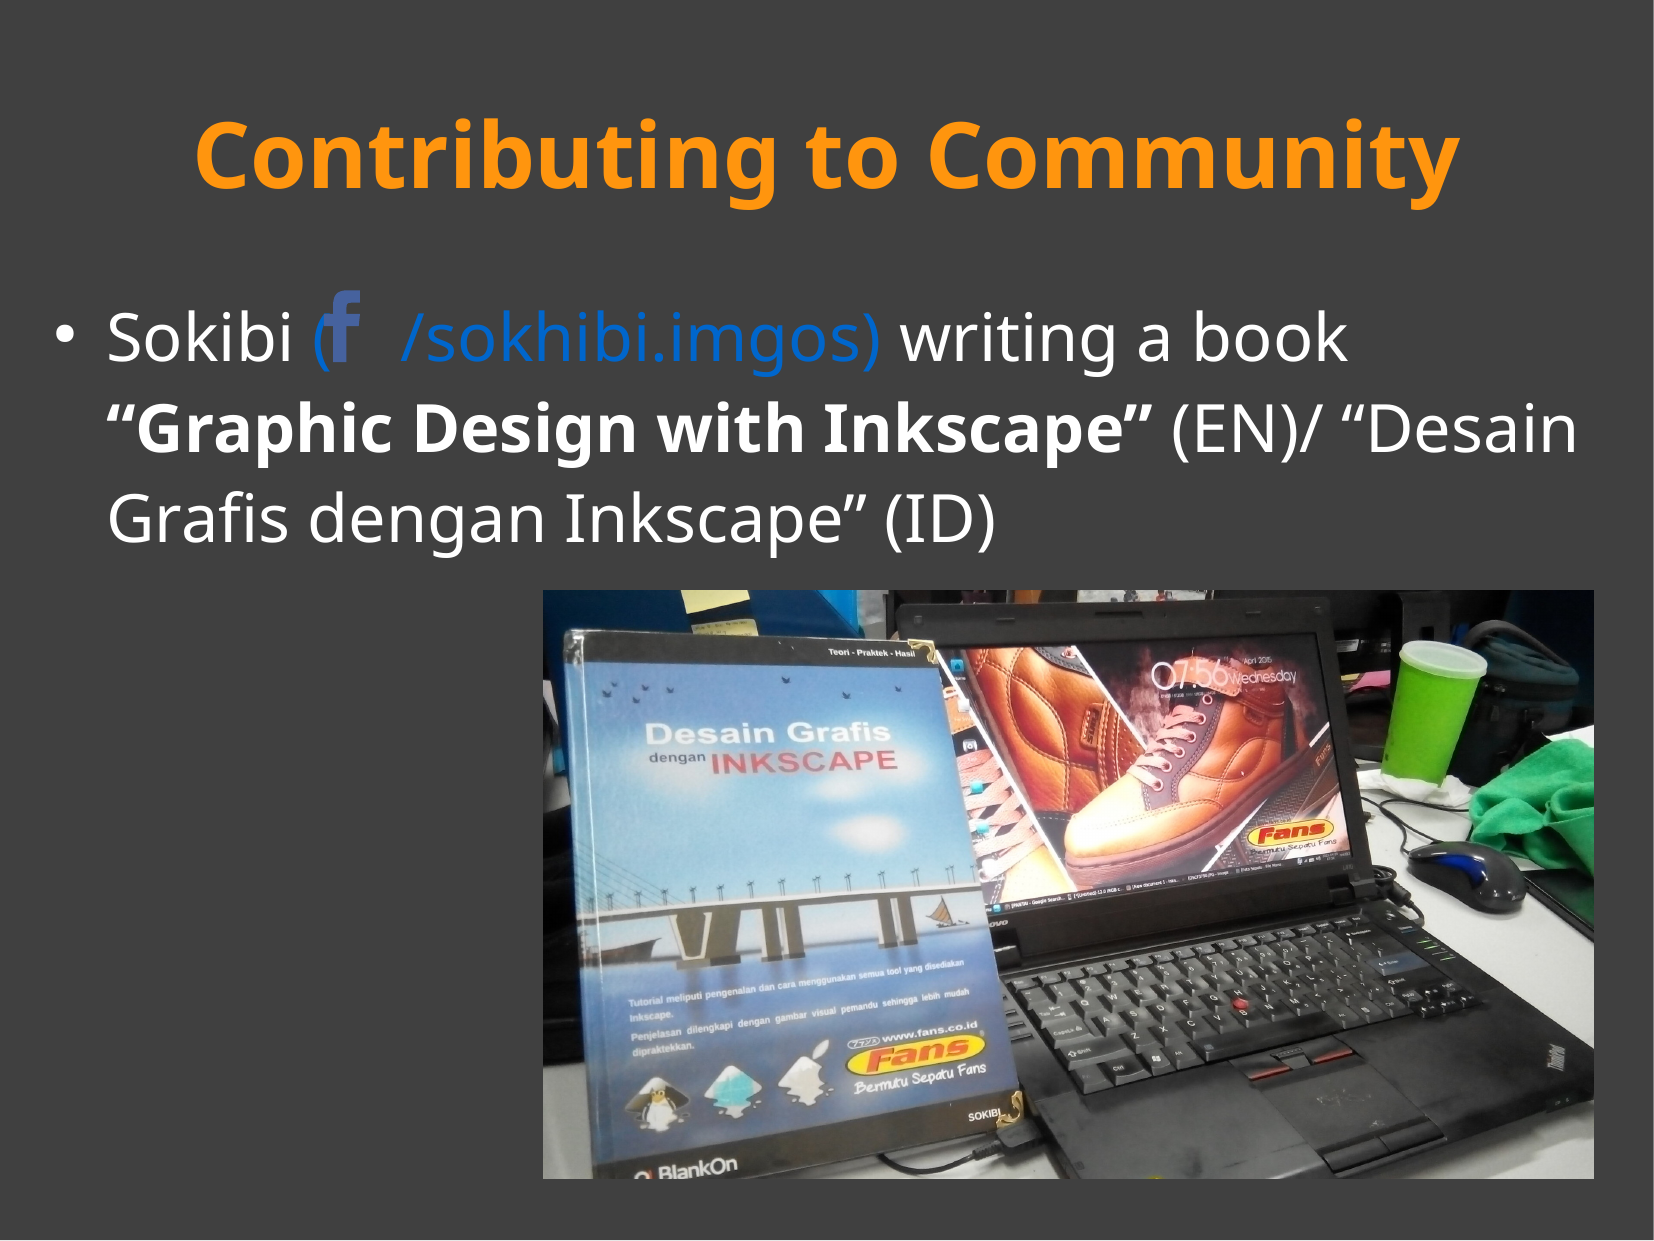

# Contributing to Community
Sokibi ( /sokhibi.imgos) writing a book “Graphic Design with Inkscape” (EN)/ “Desain Grafis dengan Inkscape” (ID)